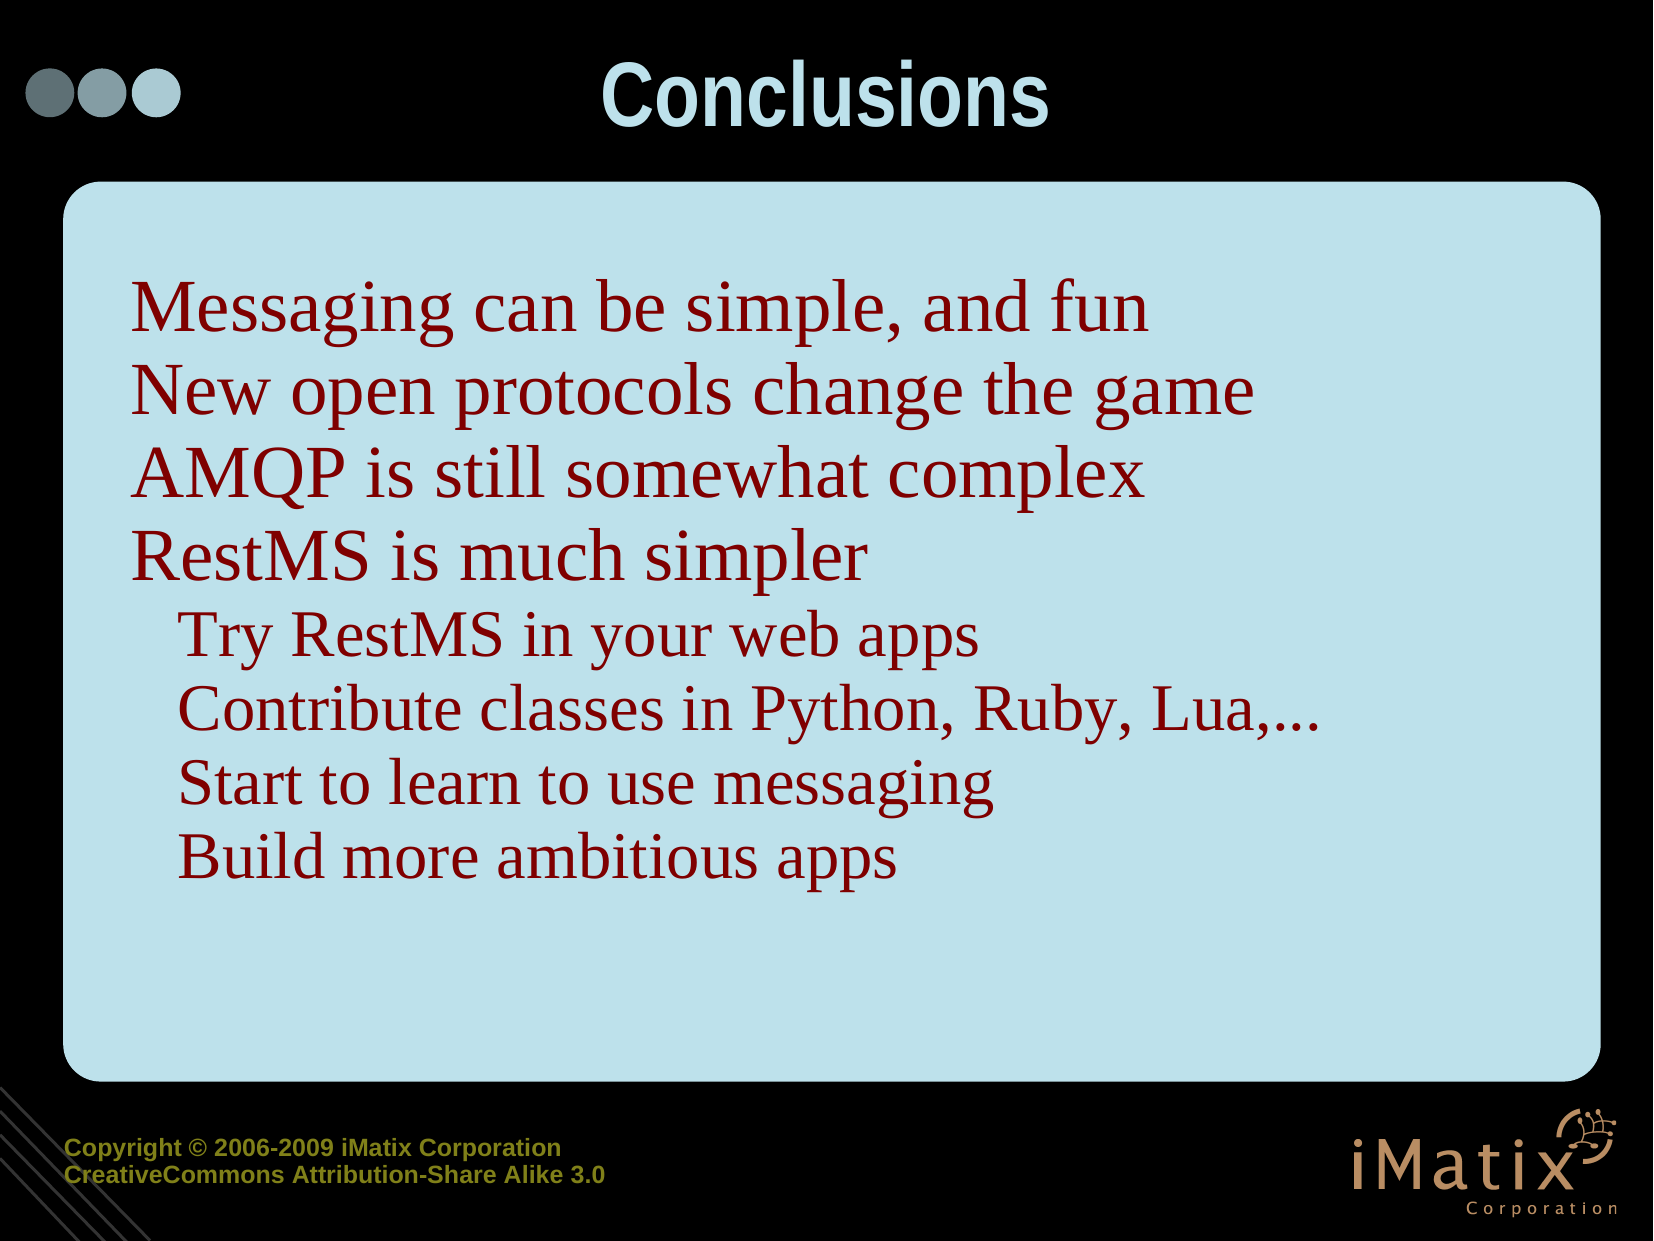

# Conclusions
Messaging can be simple, and fun
New open protocols change the game
AMQP is still somewhat complex
RestMS is much simpler
Try RestMS in your web apps
Contribute classes in Python, Ruby, Lua,...
Start to learn to use messaging
Build more ambitious apps